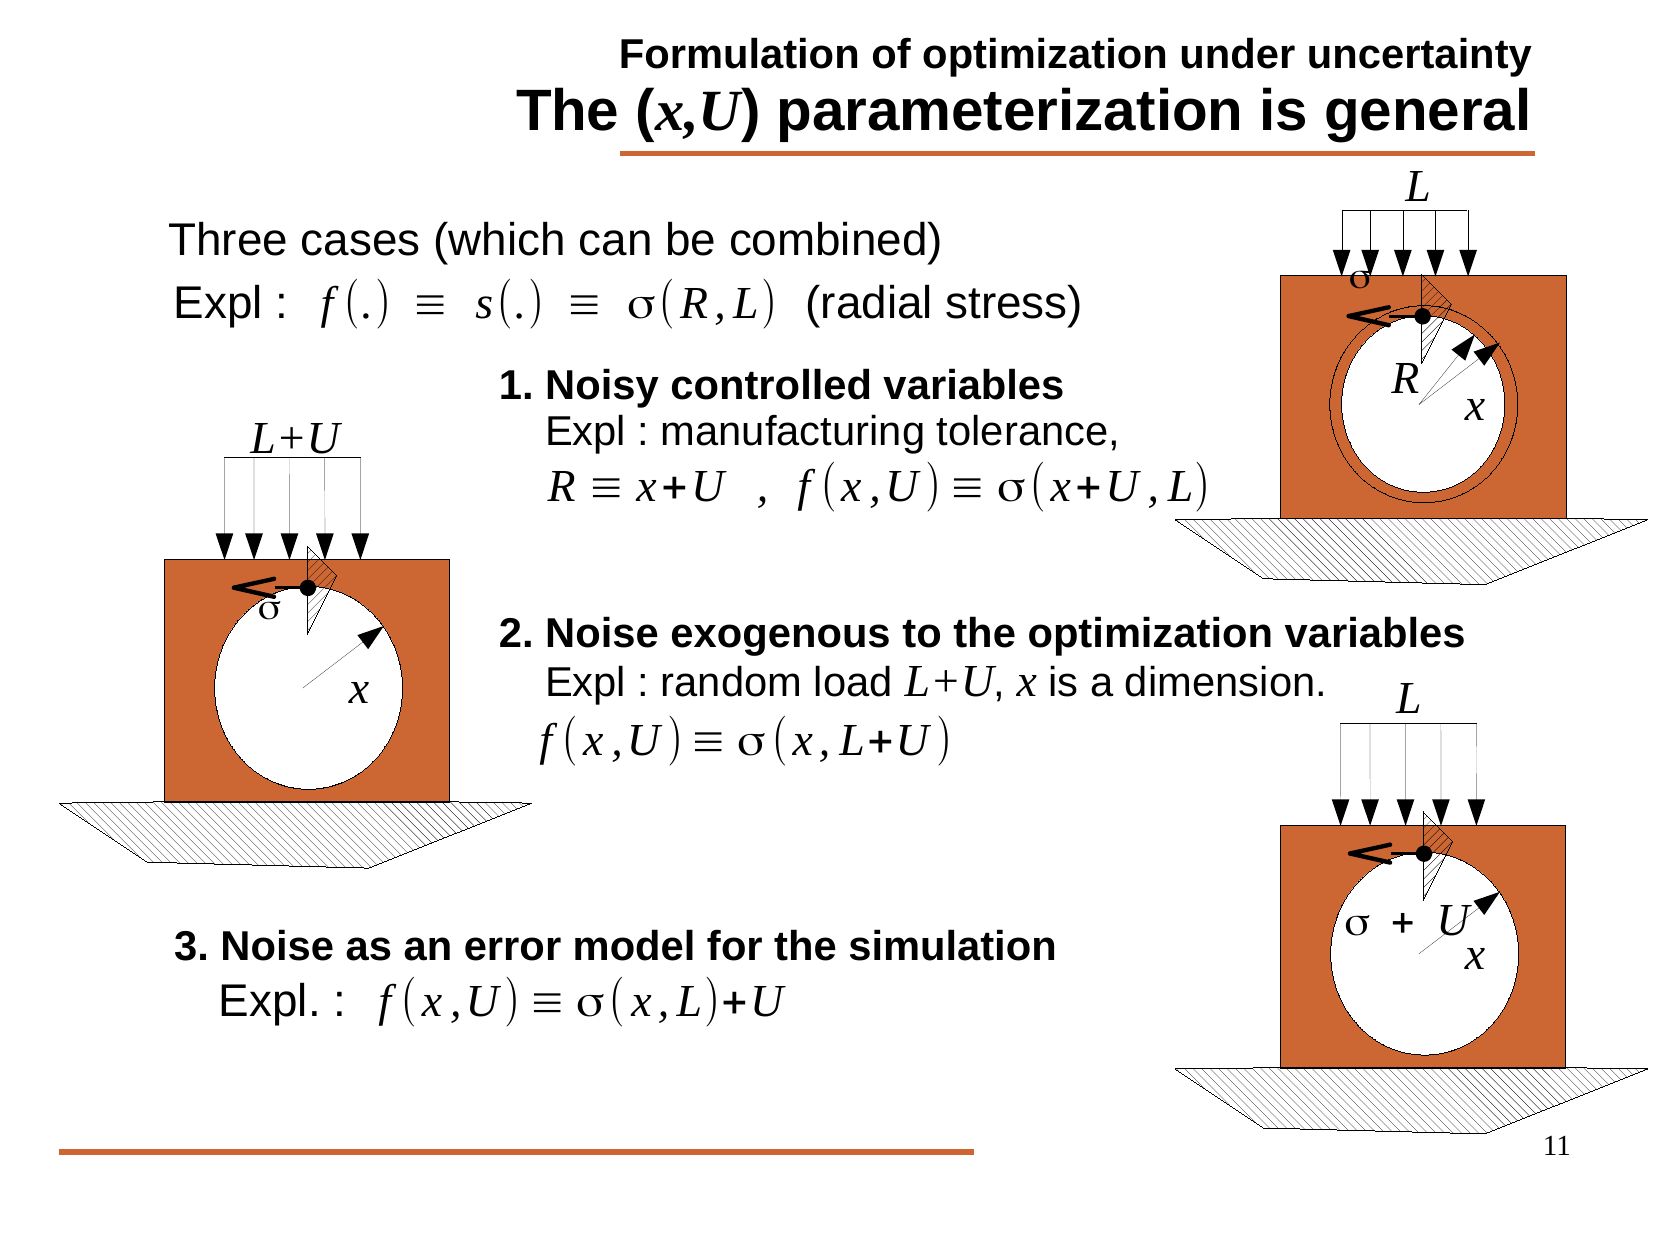

Formulation of optimization under uncertainty
The (x,U) parameterization is general
L
s
R
x
Three cases (which can be combined)
1. Noisy controlled variables
 Expl : manufacturing tolerance,
L+U
s
x
2. Noise exogenous to the optimization variables
 Expl : random load L+U, x is a dimension.
L
s + U
x
3. Noise as an error model for the simulation
11